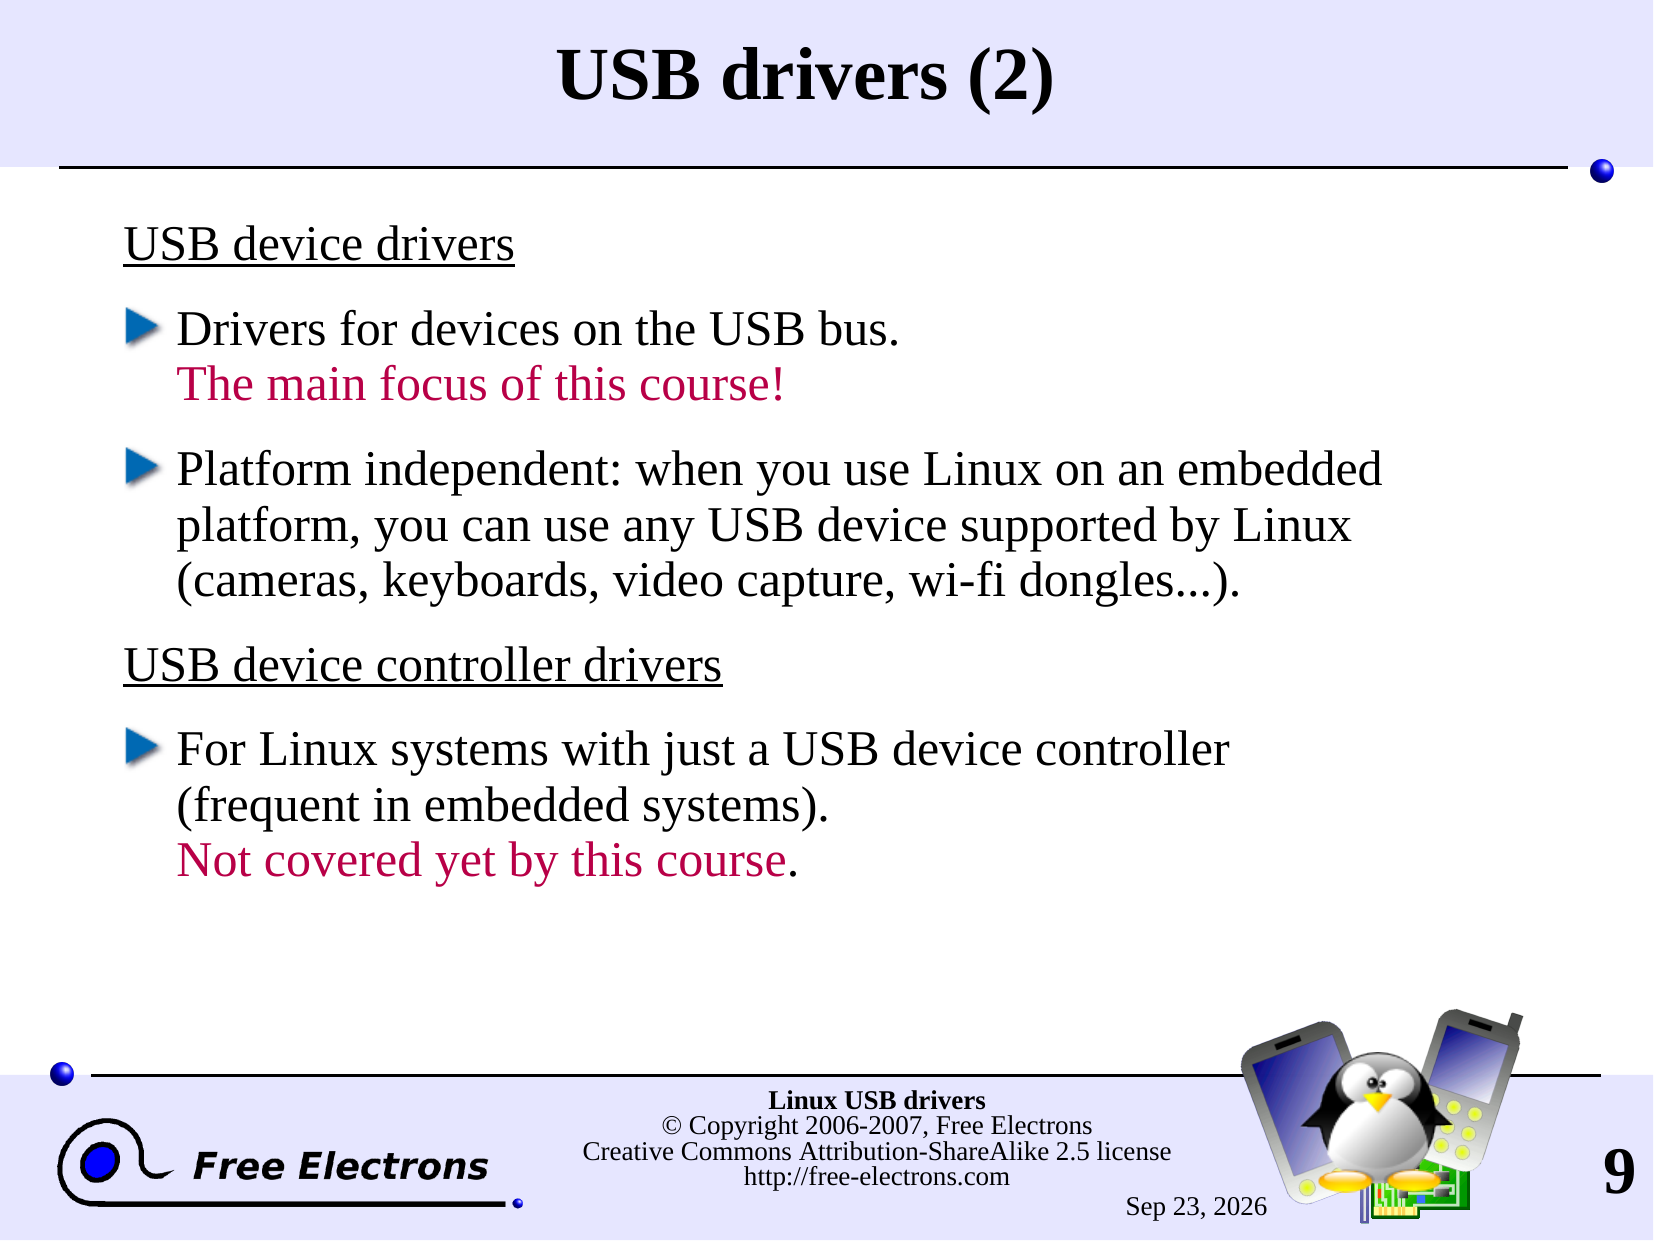

# USB drivers (2)
USB device drivers
Drivers for devices on the USB bus.
The main focus of this course!
Platform independent: when you use Linux on an embedded platform, you can use any USB device supported by Linux
(cameras, keyboards, video capture, wi-fi dongles...).
USB device controller drivers
For Linux systems with just a USB device controller
(frequent in embedded systems).
Not covered yet by this course.